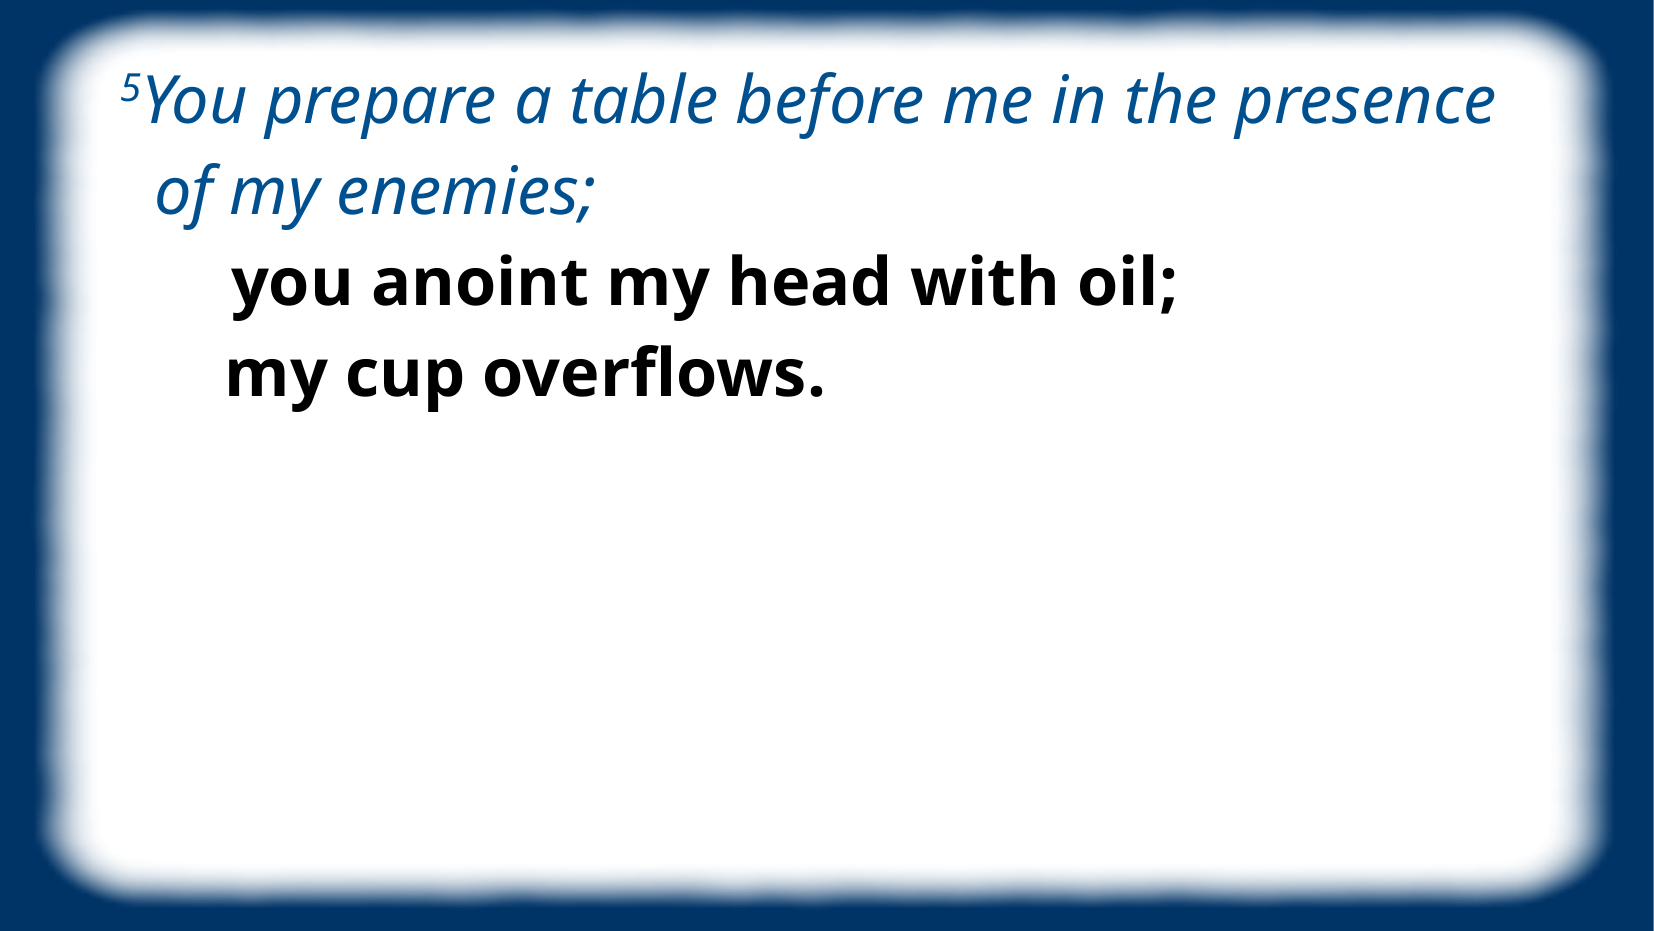

5You prepare a table before me in the presence
 of my enemies;
 you anoint my head with oil;
 my cup overflows.